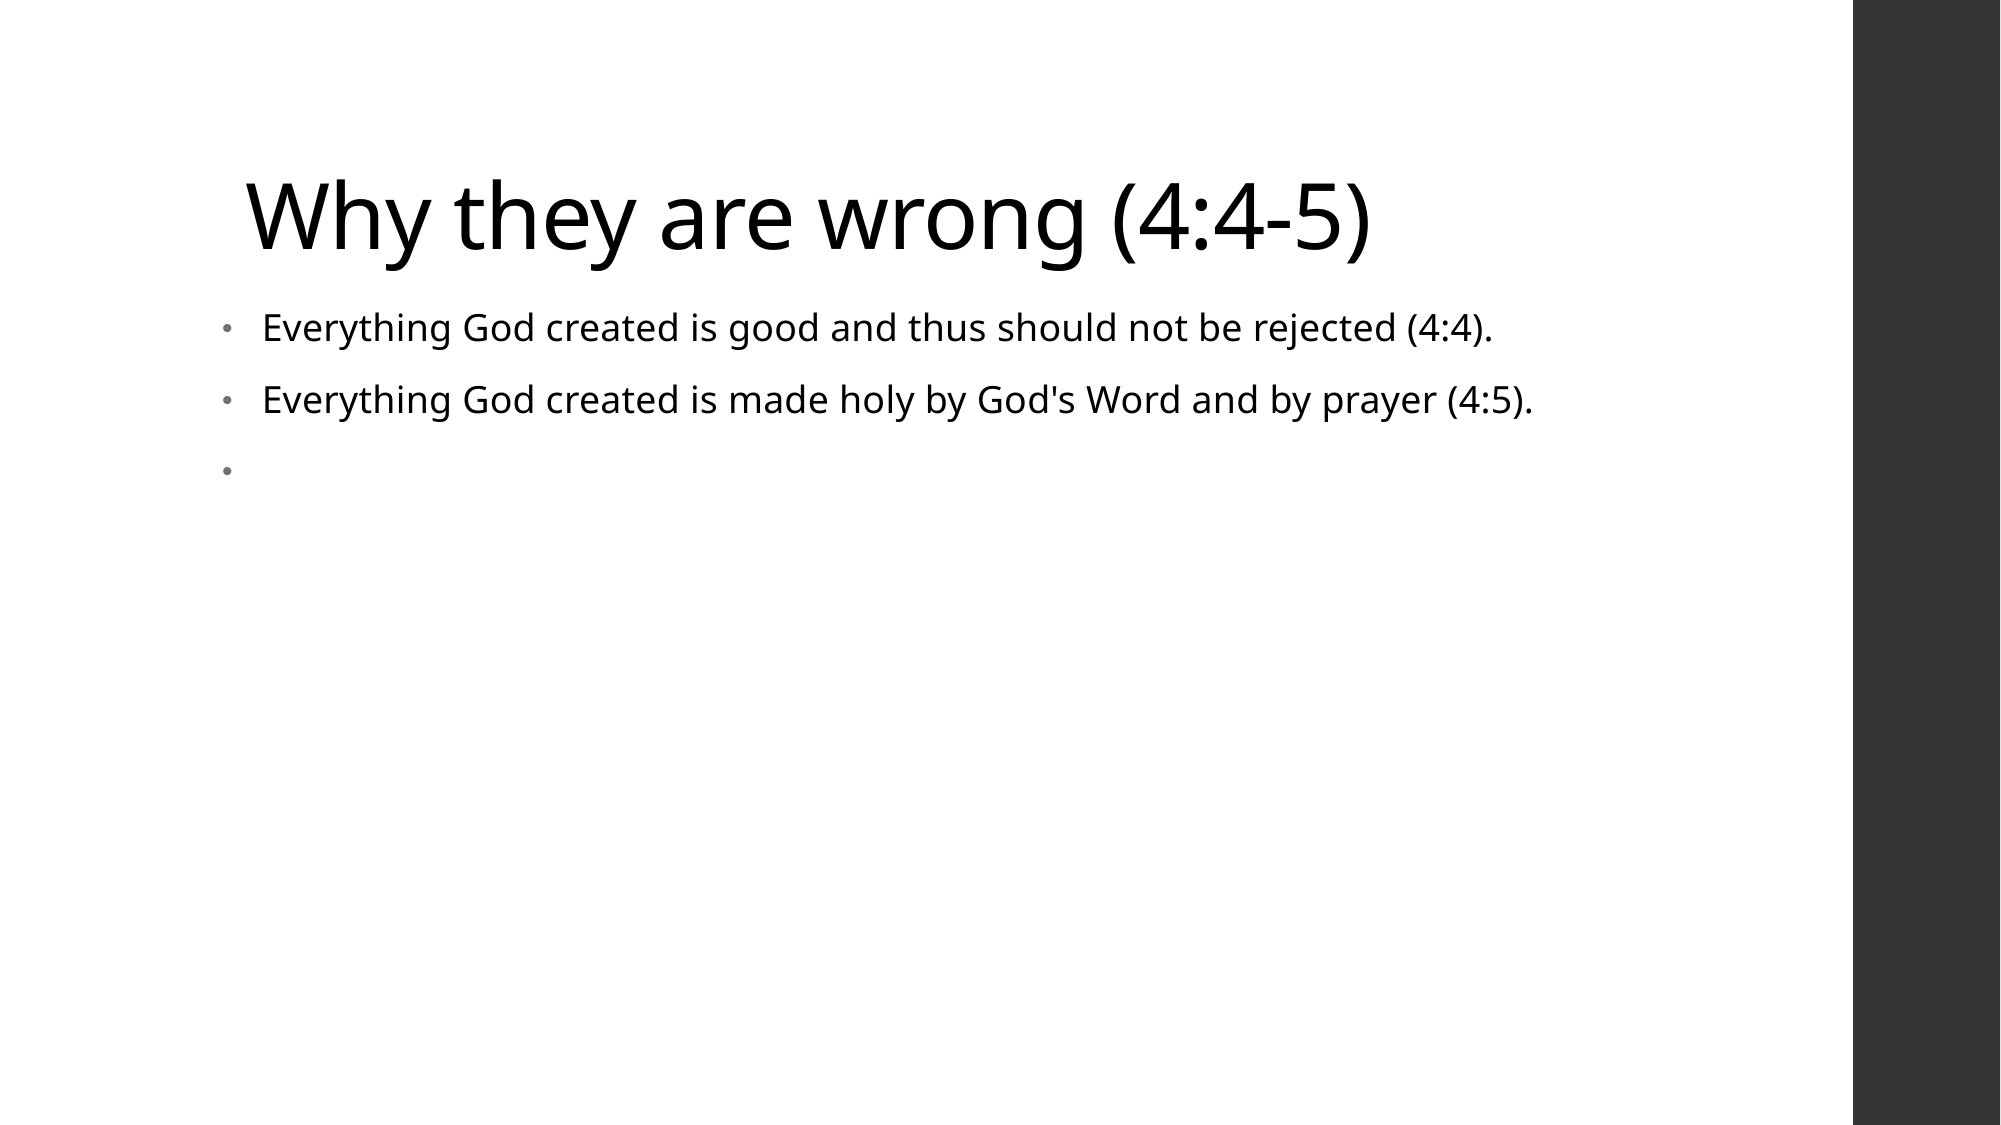

# Why they are wrong (4:4-5)
 Everything God created is good and thus should not be rejected (4:4).
 Everything God created is made holy by God's Word and by prayer (4:5).